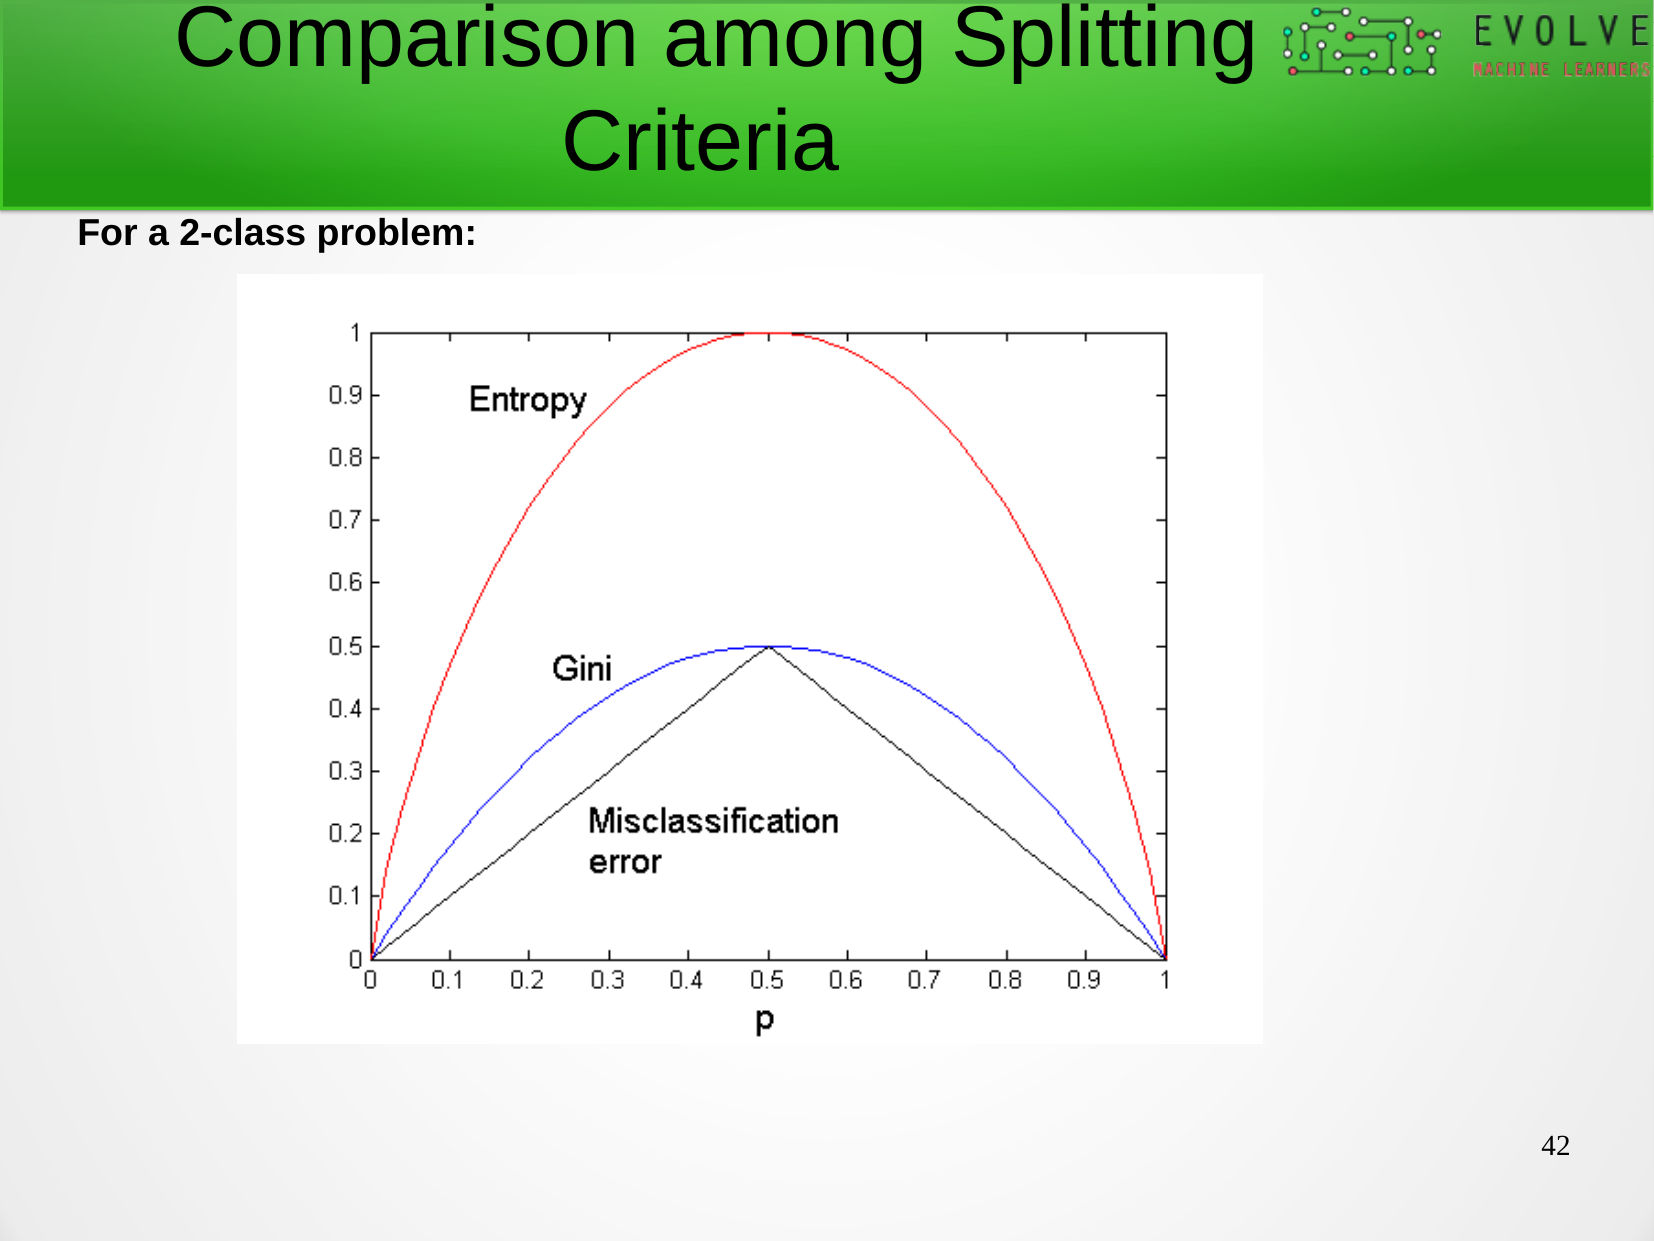

# Comparison among Splitting Criteria
For a 2-class problem:
42